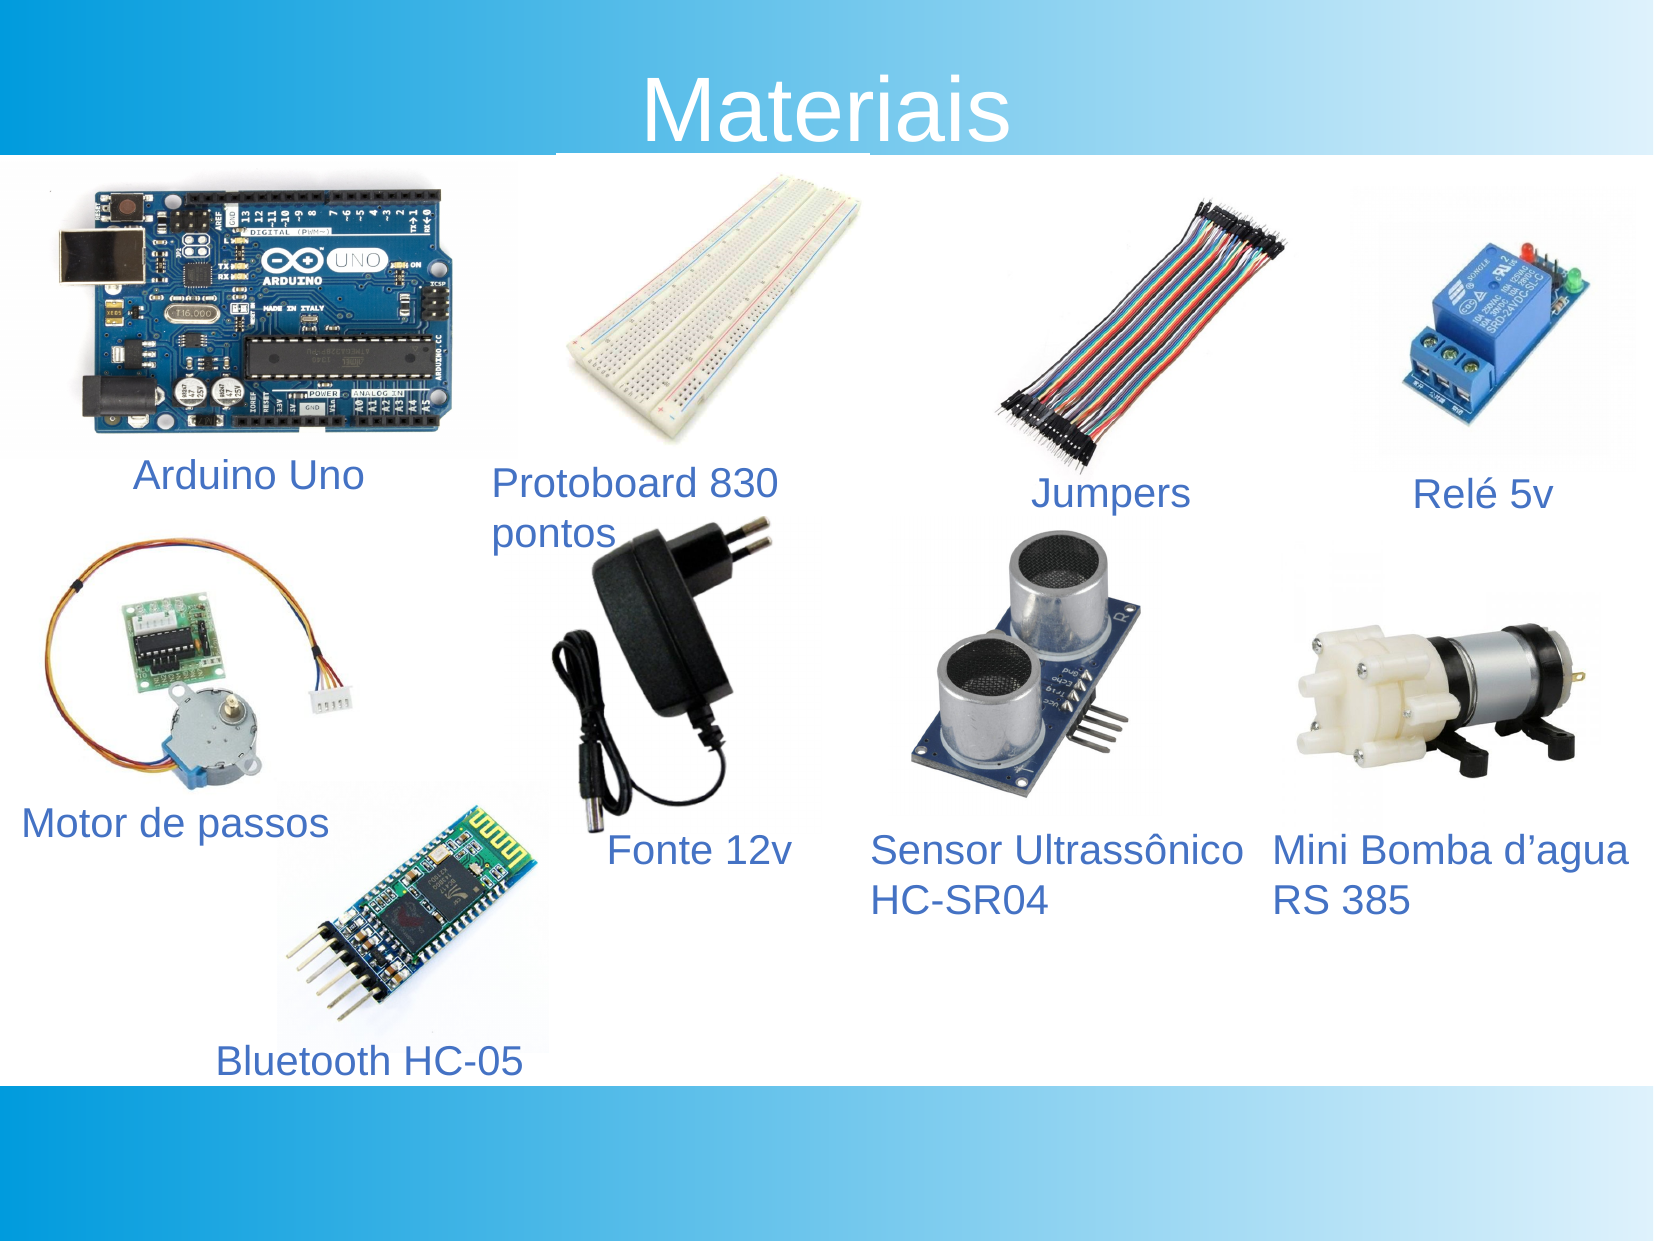

# Materiais
Arduino Uno
Protoboard 830 pontos
Jumpers
Relé 5v
Motor de passos
Fonte 12v
Sensor Ultrassônico
HC-SR04
Mini Bomba d’agua
RS 385
Bluetooth HC-05